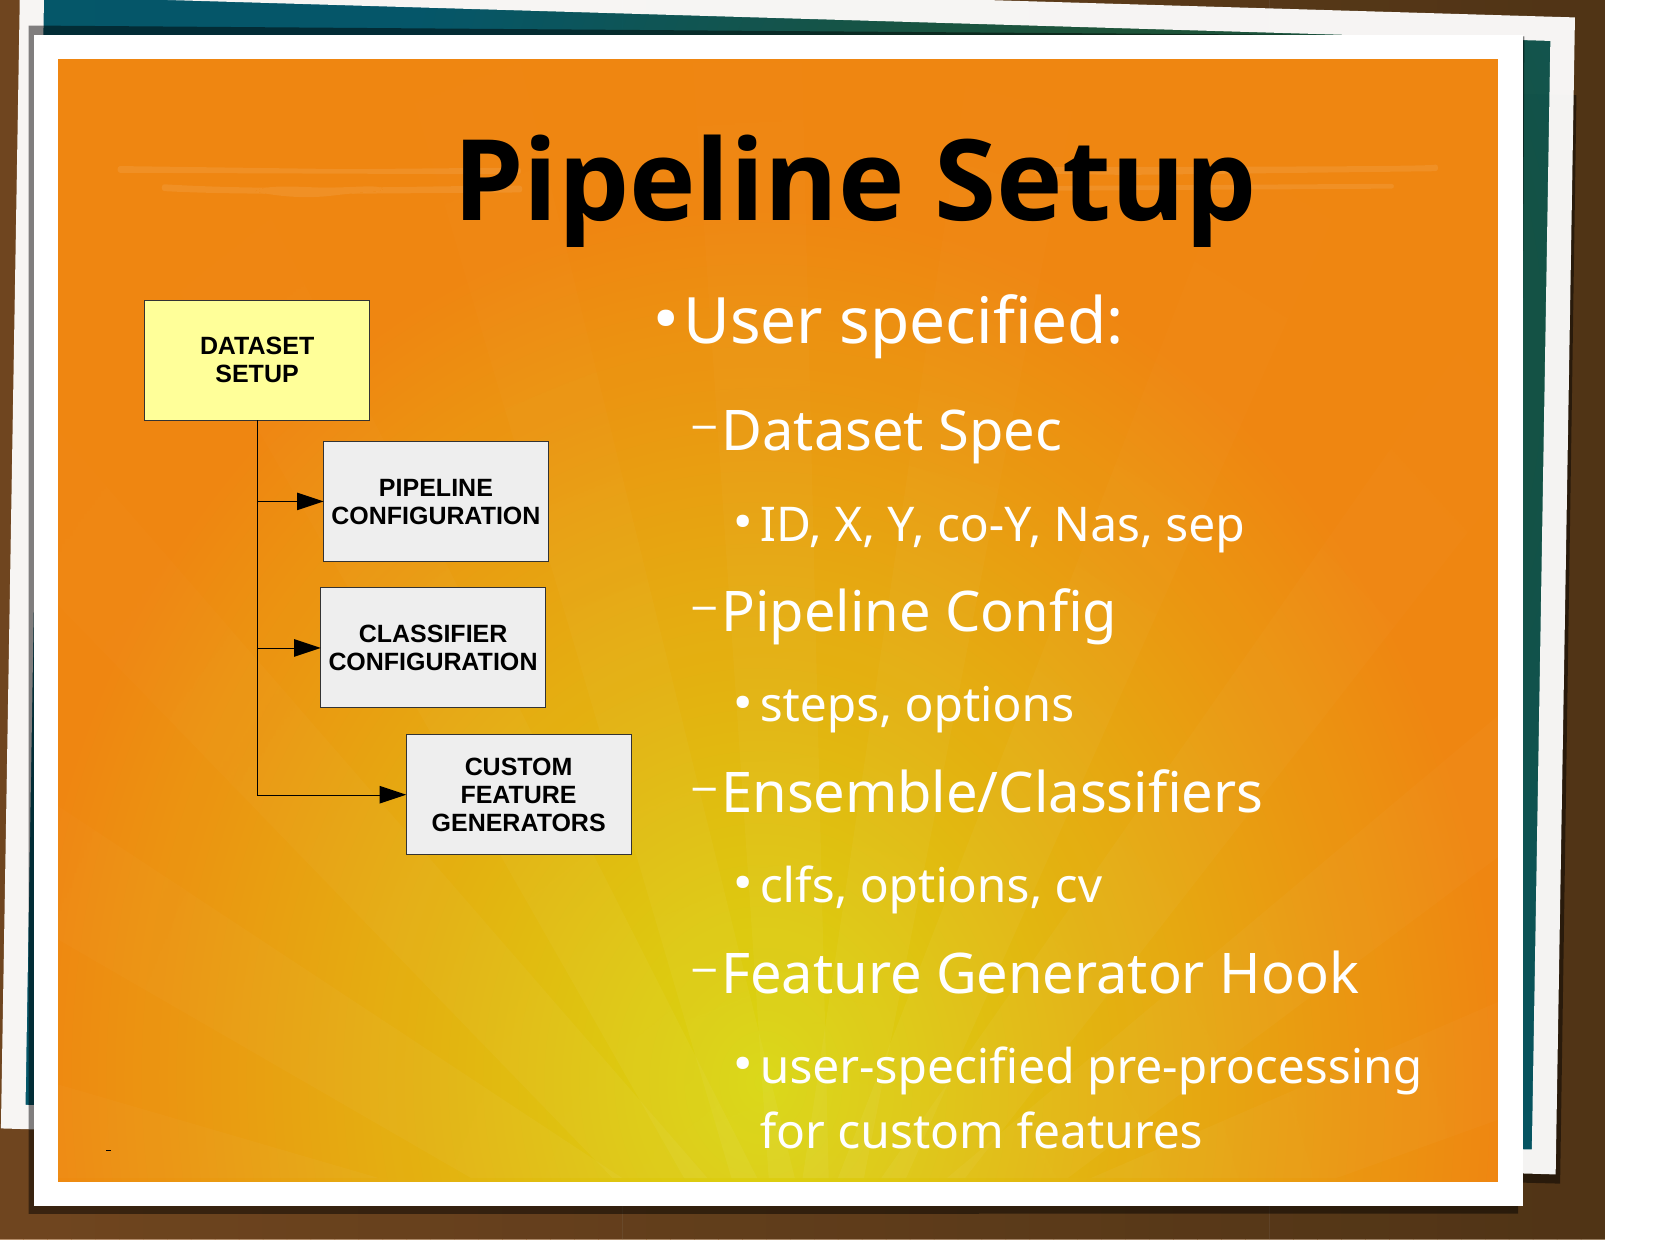

# Pipeline Setup
User specified:
Dataset Spec
ID, X, Y, co-Y, Nas, sep
Pipeline Config
steps, options
Ensemble/Classifiers
clfs, options, cv
Feature Generator Hook
user-specified pre-processing for custom features
DATASET
SETUP
PIPELINE
CONFIGURATION
CLASSIFIER
CONFIGURATION
CUSTOM
FEATURE
GENERATORS